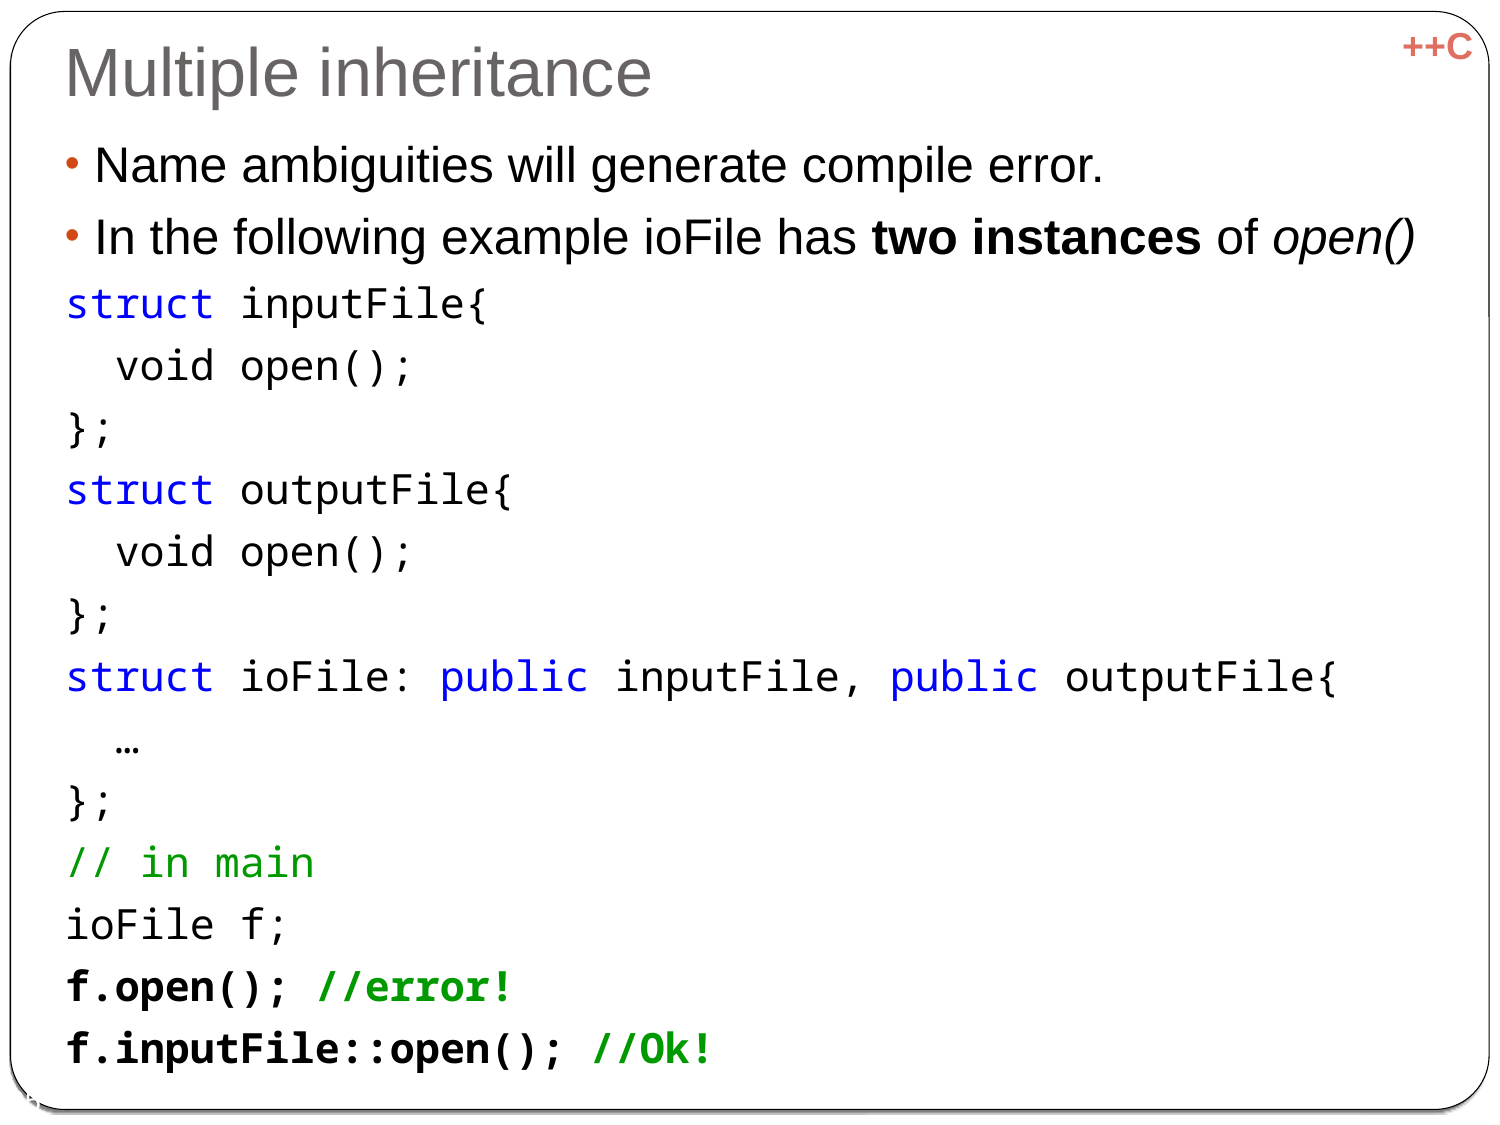

# Multiple inheritance
Name ambiguities will generate compile error.
In the following example ioFile has two instances of open()
struct inputFile{
 void open();
};
struct outputFile{
 void open();
};
struct ioFile: public inputFile, public outputFile{
 …
};
// in main
ioFile f;
f.open(); //error!
f.inputFile::open(); //Ok!